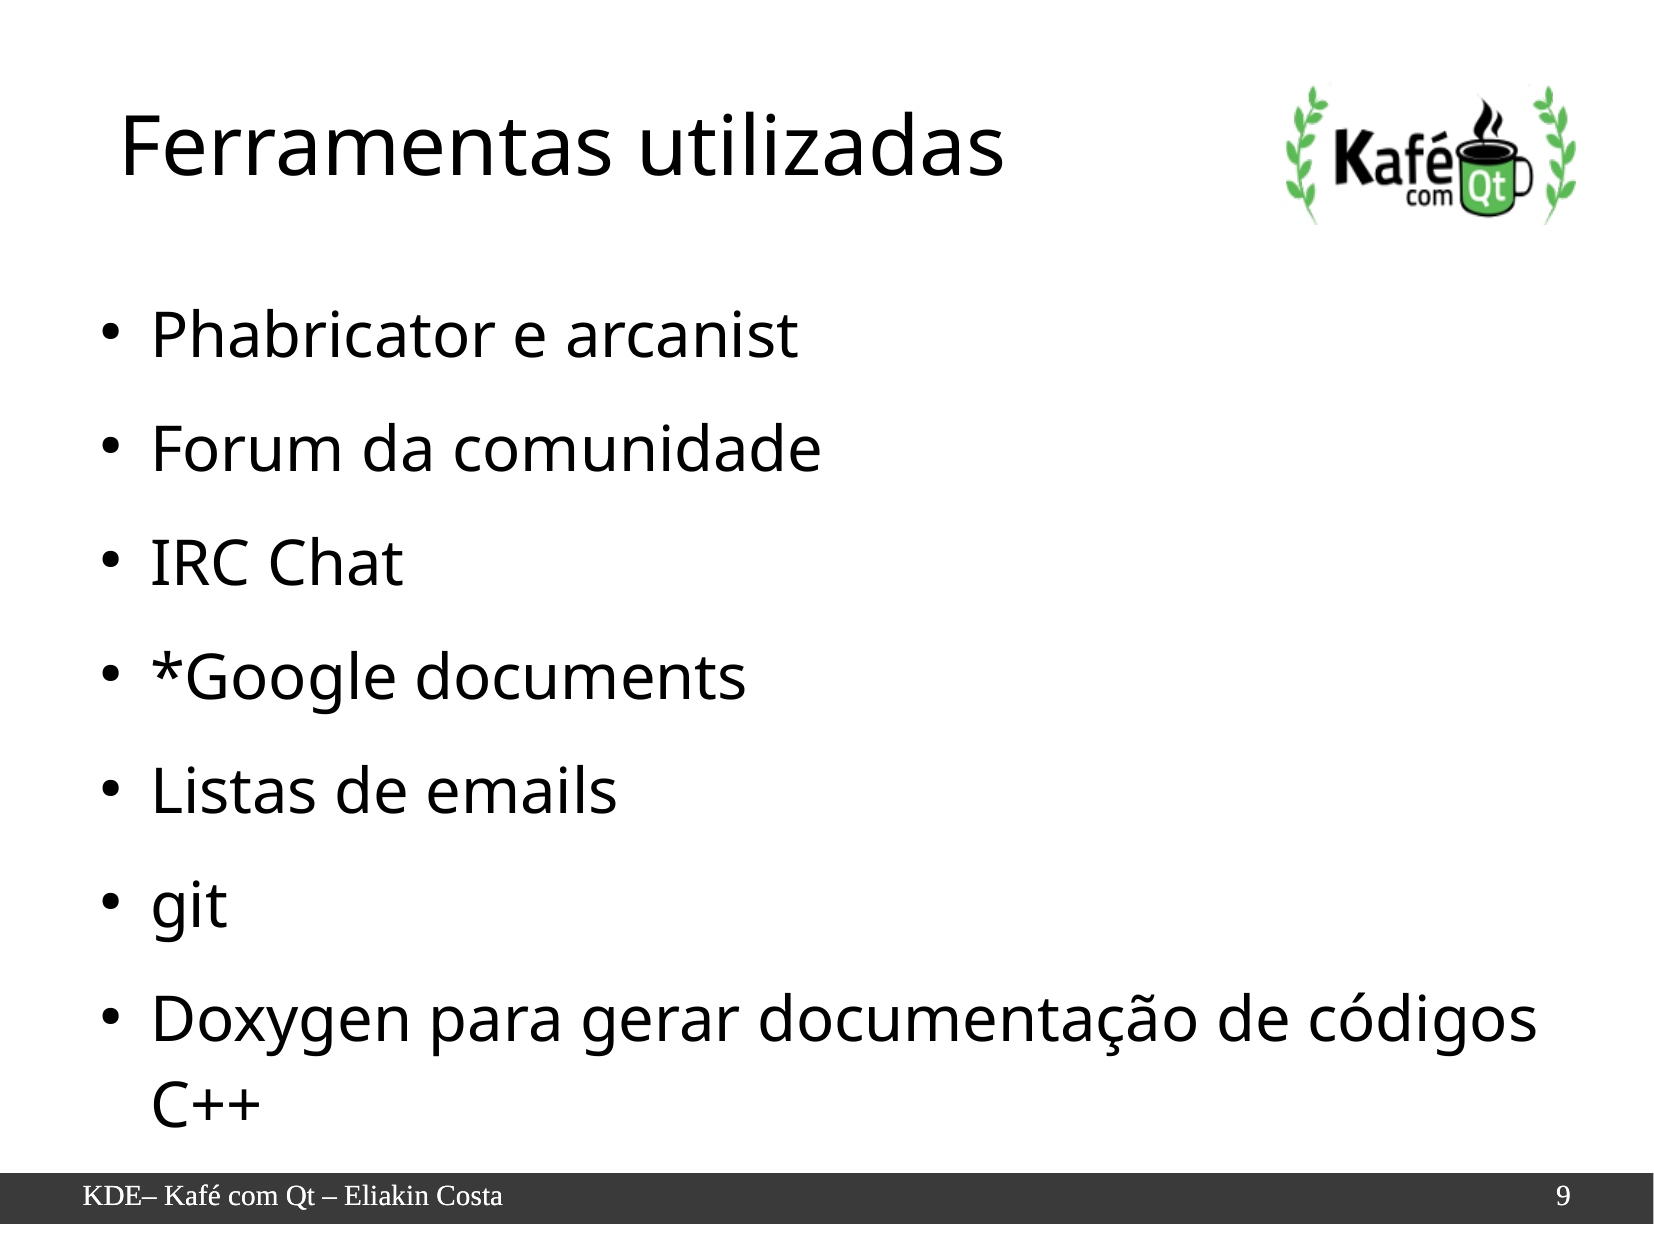

# Ferramentas utilizadas
Phabricator e arcanist
Forum da comunidade
IRC Chat
*Google documents
Listas de emails
git
Doxygen para gerar documentação de códigos C++